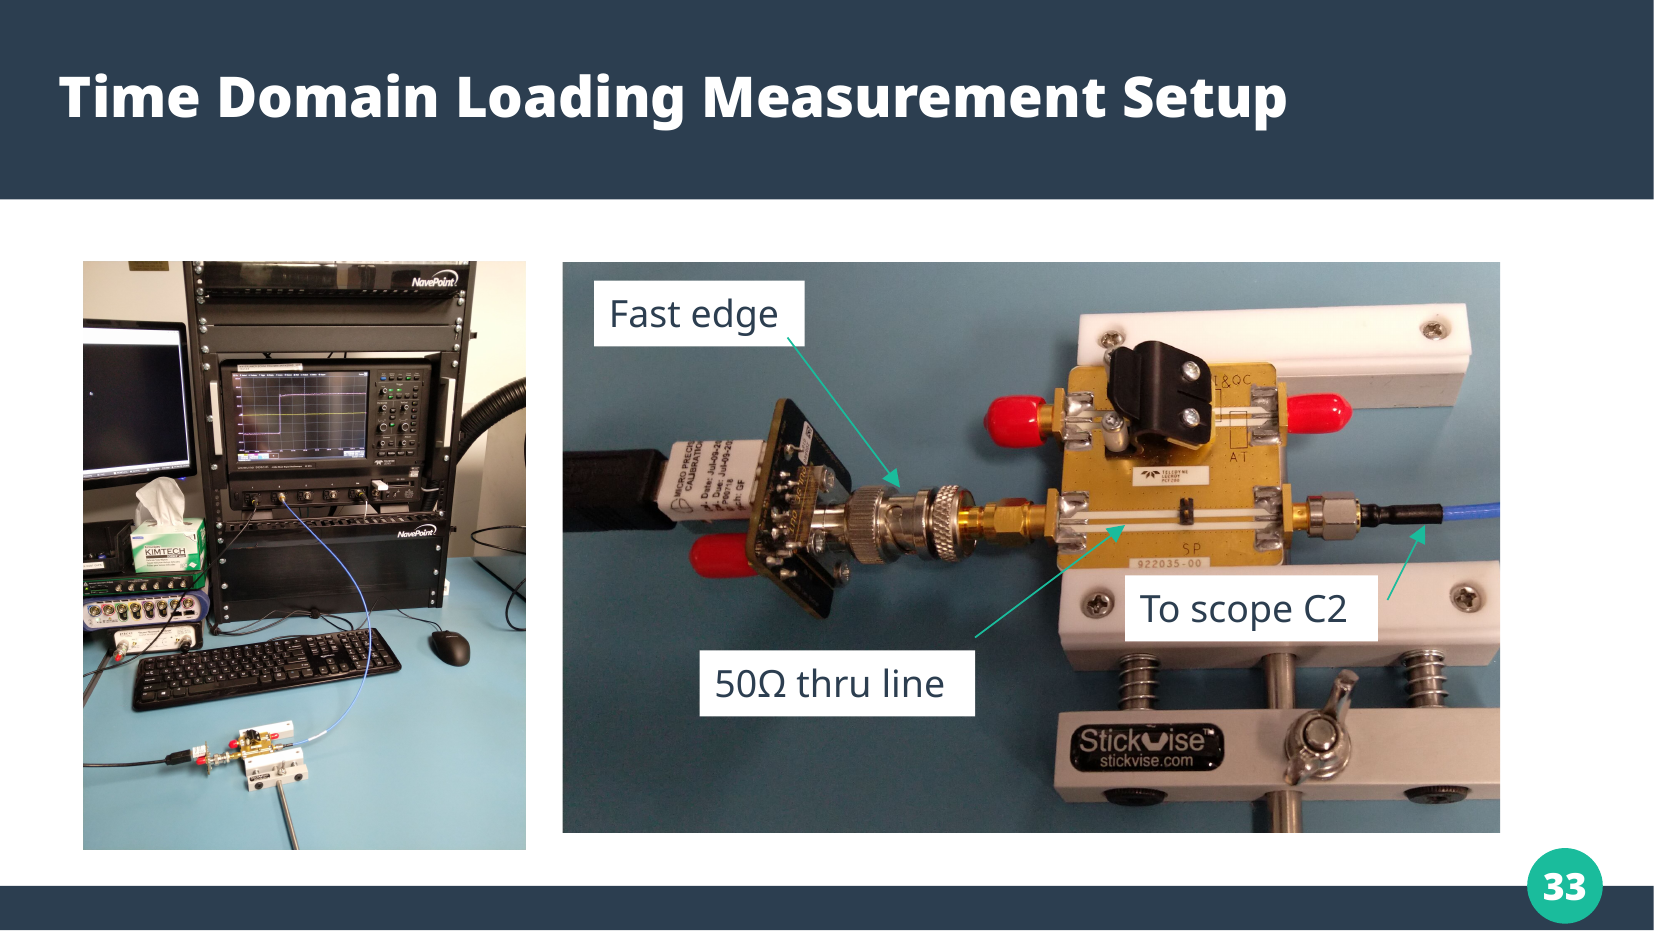

# Time Domain Loading Measurement Setup
Fast edge
To scope C2
50Ω thru line